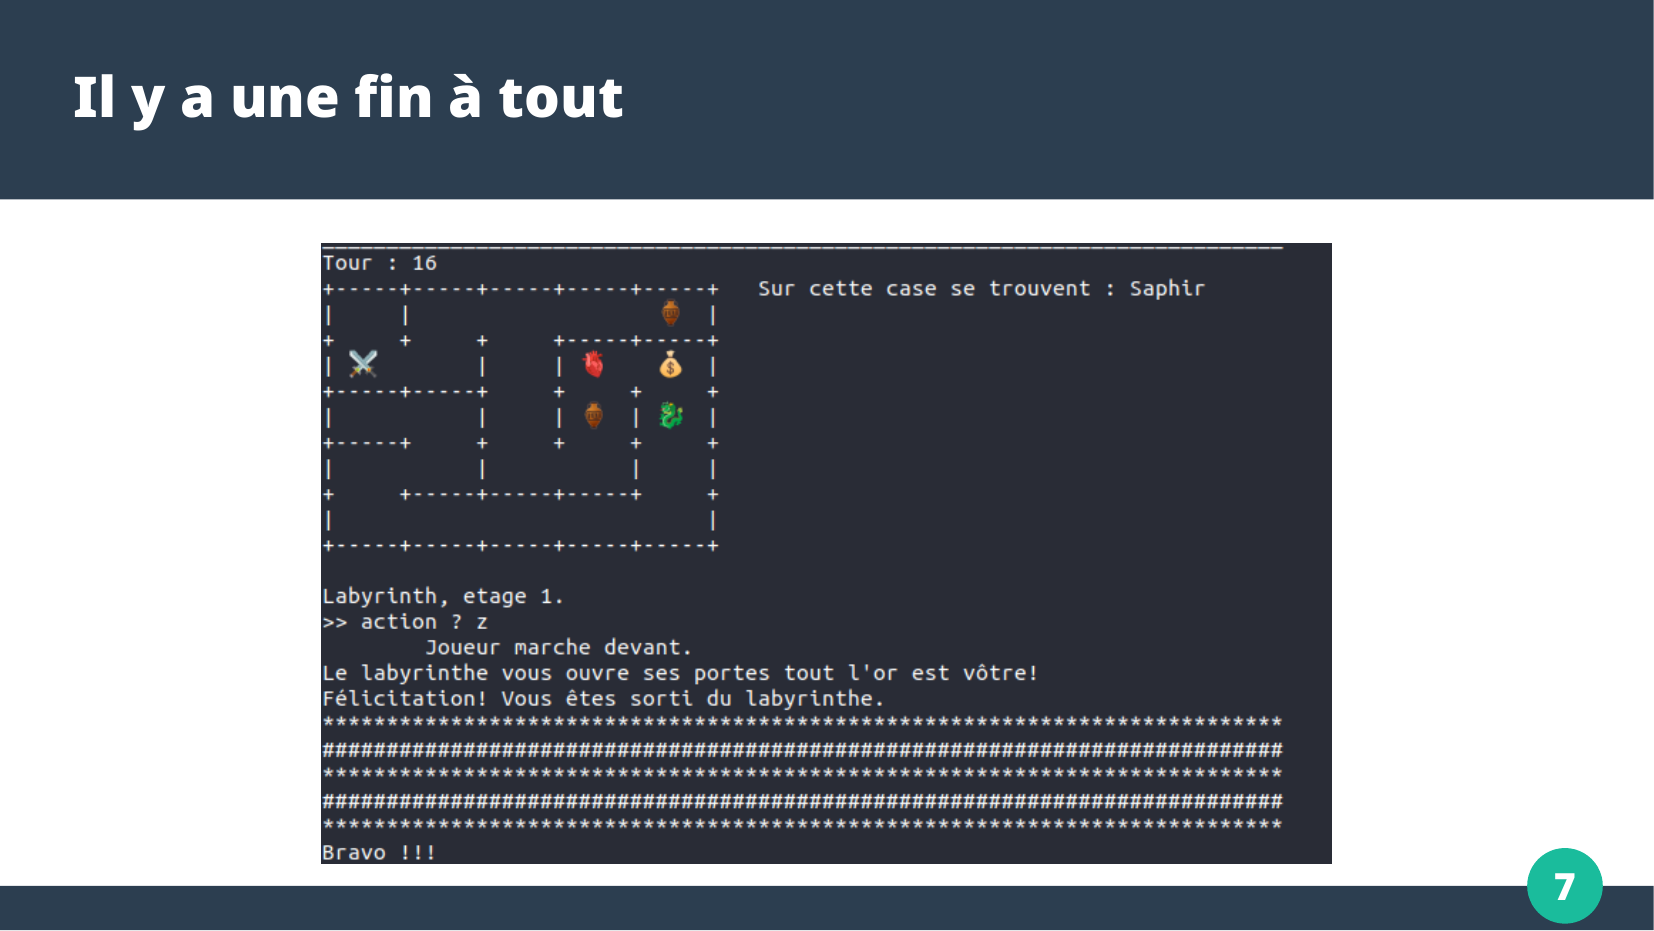

# Il y a une fin à tout